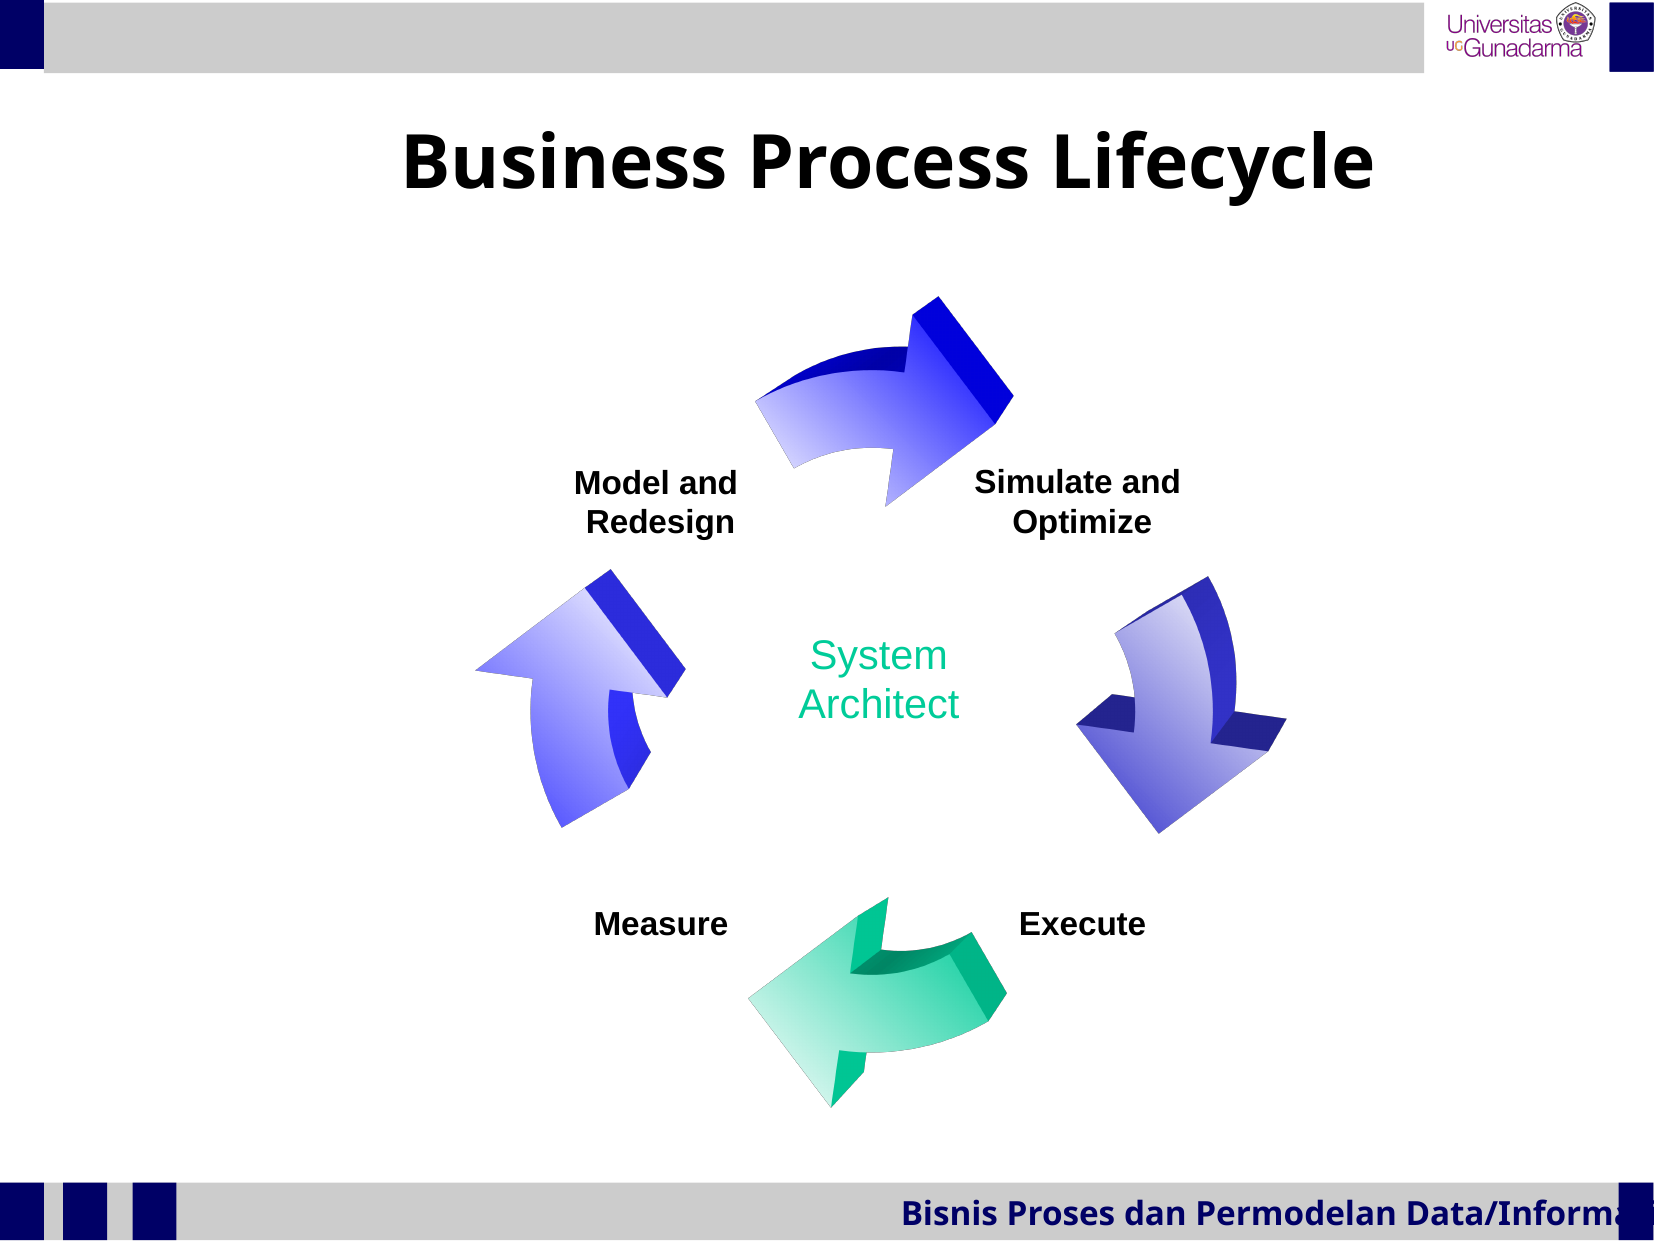

# Business Process Lifecycle
Simulate and
Optimize
Model and
Redesign
Execute
Measure
System Architect